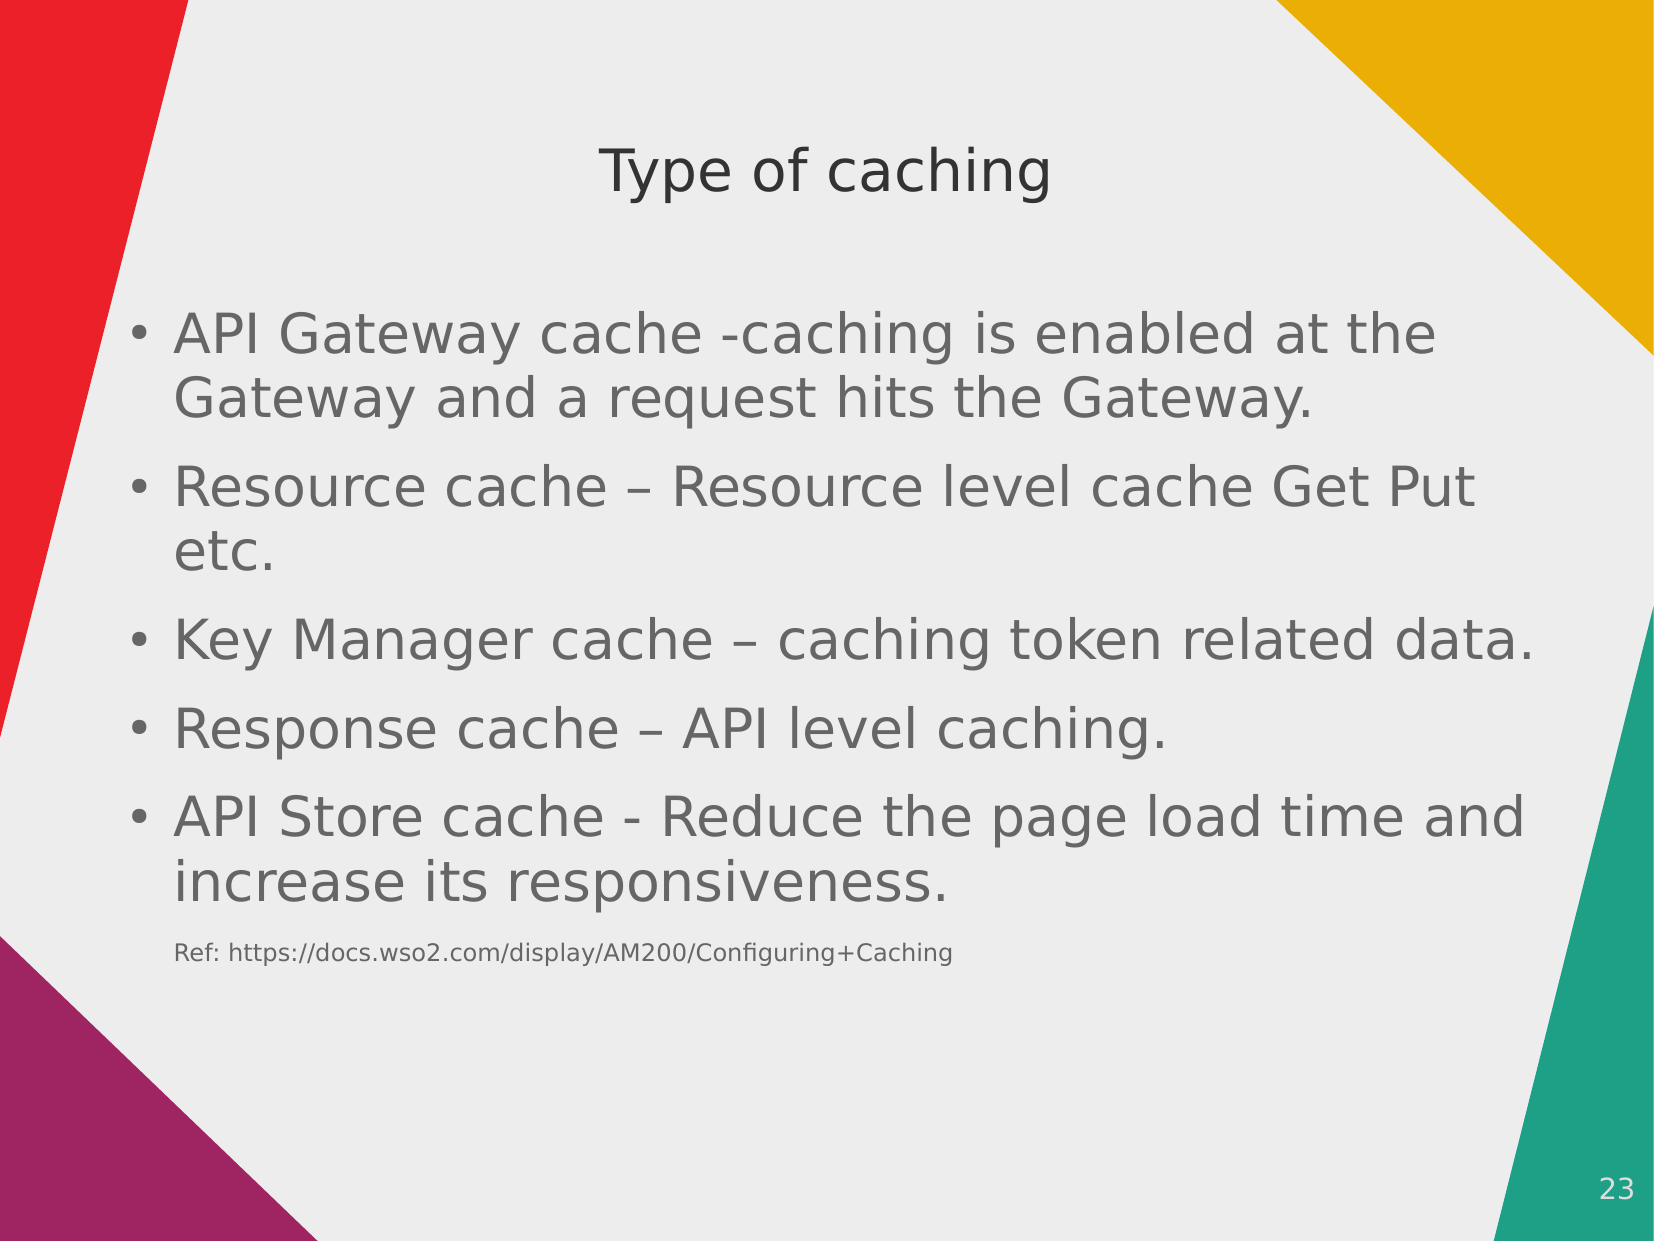

# Type of caching
API Gateway cache -caching is enabled at the Gateway and a request hits the Gateway.
Resource cache – Resource level cache Get Put etc.
Key Manager cache – caching token related data.
Response cache – API level caching.
API Store cache - Reduce the page load time and increase its responsiveness.
Ref: https://docs.wso2.com/display/AM200/Configuring+Caching
23